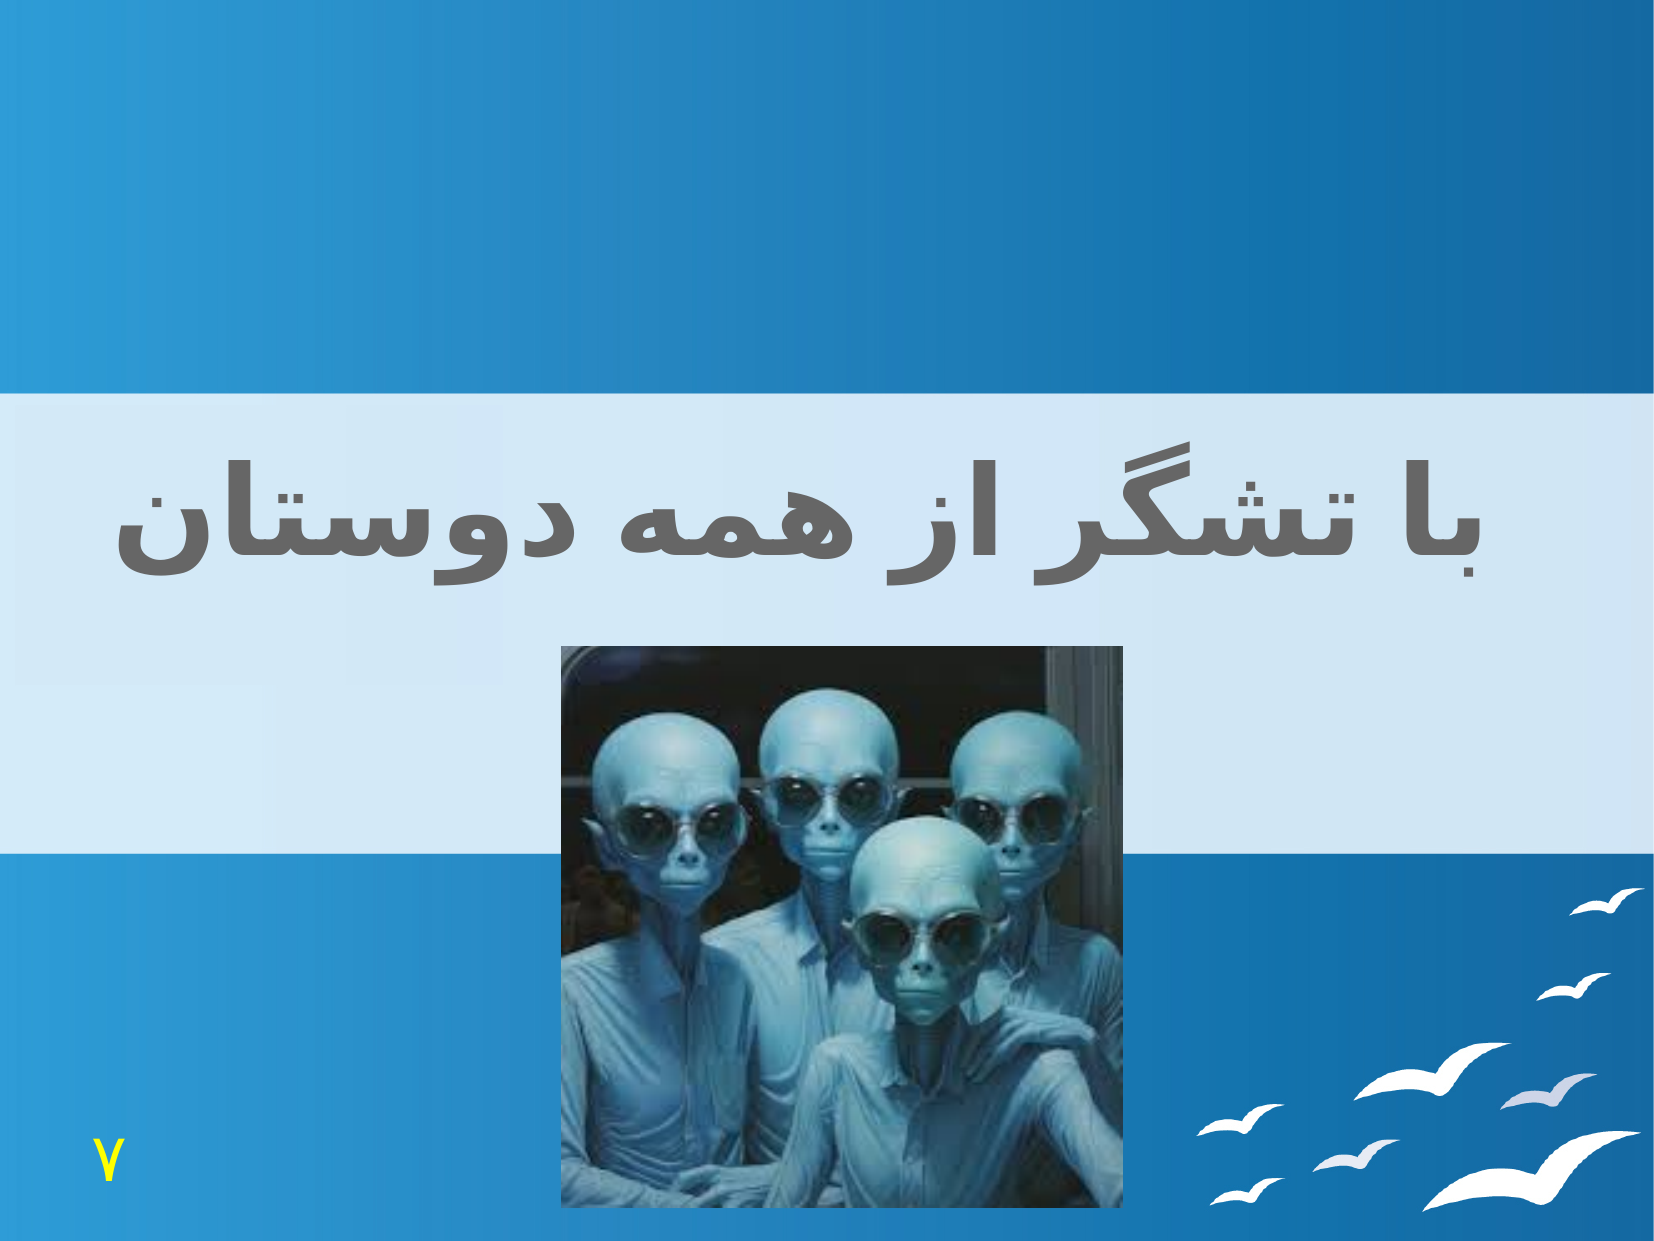

# با تشگر از همه دوستان
 ۷